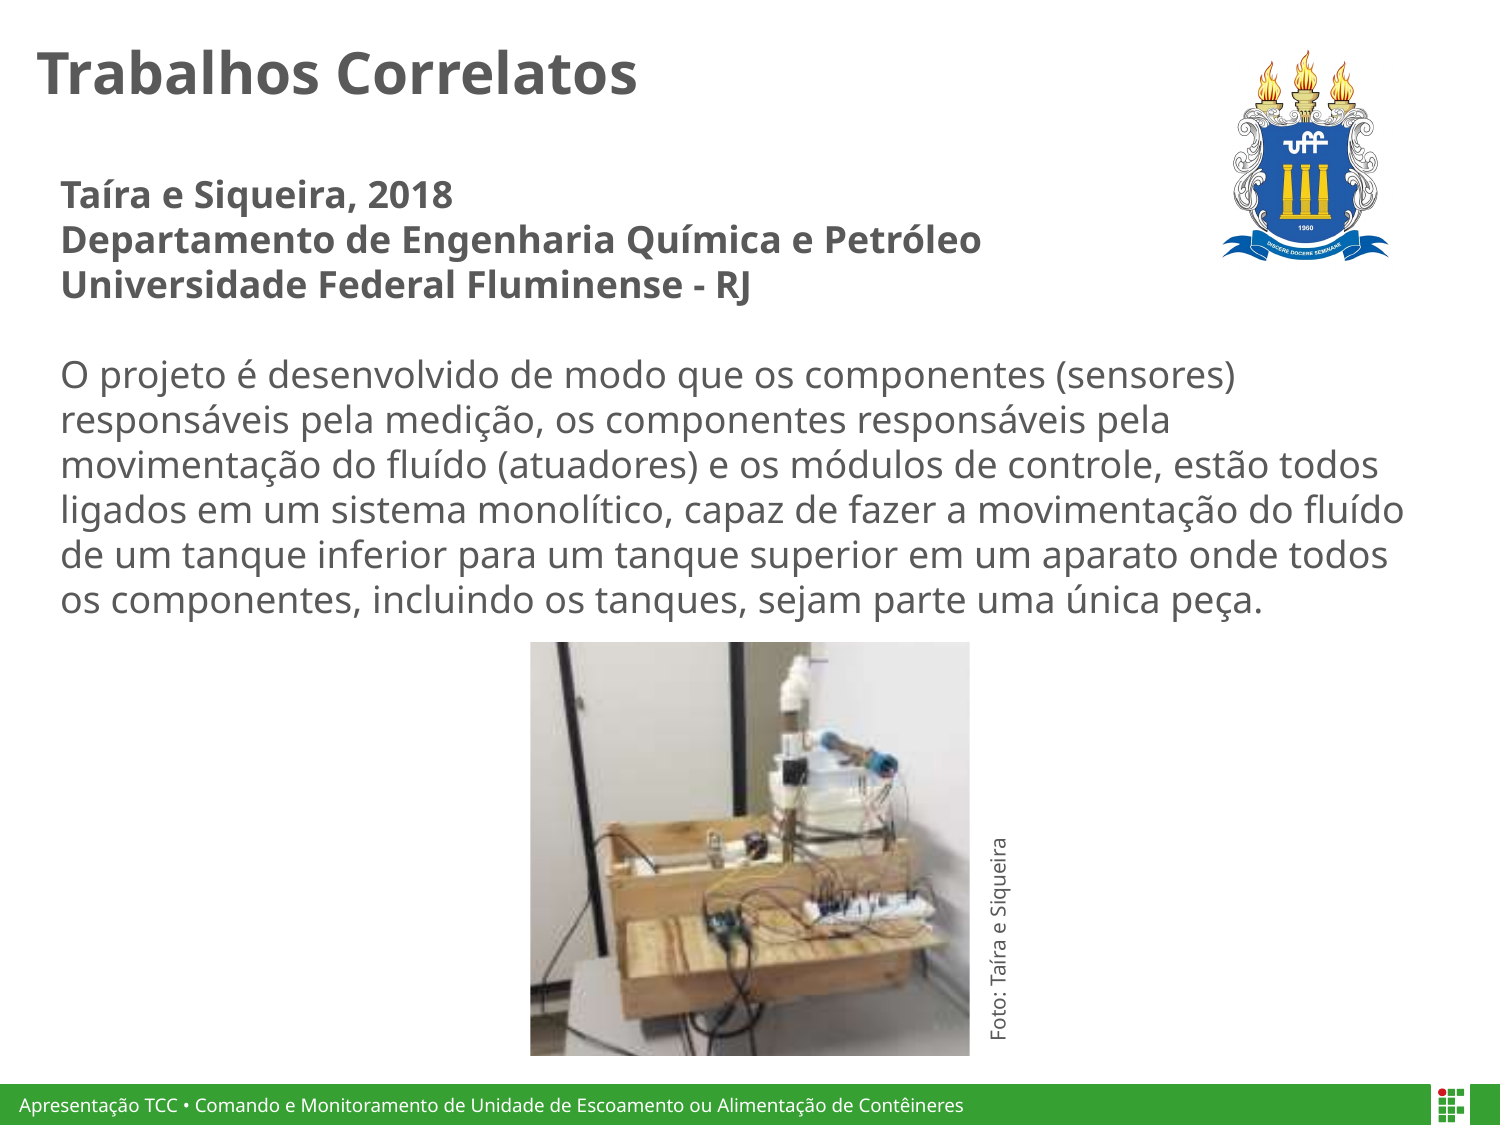

Trabalhos Correlatos
Taíra e Siqueira, 2018
Departamento de Engenharia Química e Petróleo
Universidade Federal Fluminense - RJ
O projeto é desenvolvido de modo que os componentes (sensores) responsáveis pela medição, os componentes responsáveis pela movimentação do fluído (atuadores) e os módulos de controle, estão todos ligados em um sistema monolítico, capaz de fazer a movimentação do fluído de um tanque inferior para um tanque superior em um aparato onde todos os componentes, incluindo os tanques, sejam parte uma única peça.
Foto: Taíra e Siqueira
Apresentação TCC • Comando e Monitoramento de Unidade de Escoamento ou Alimentação de Contêineres